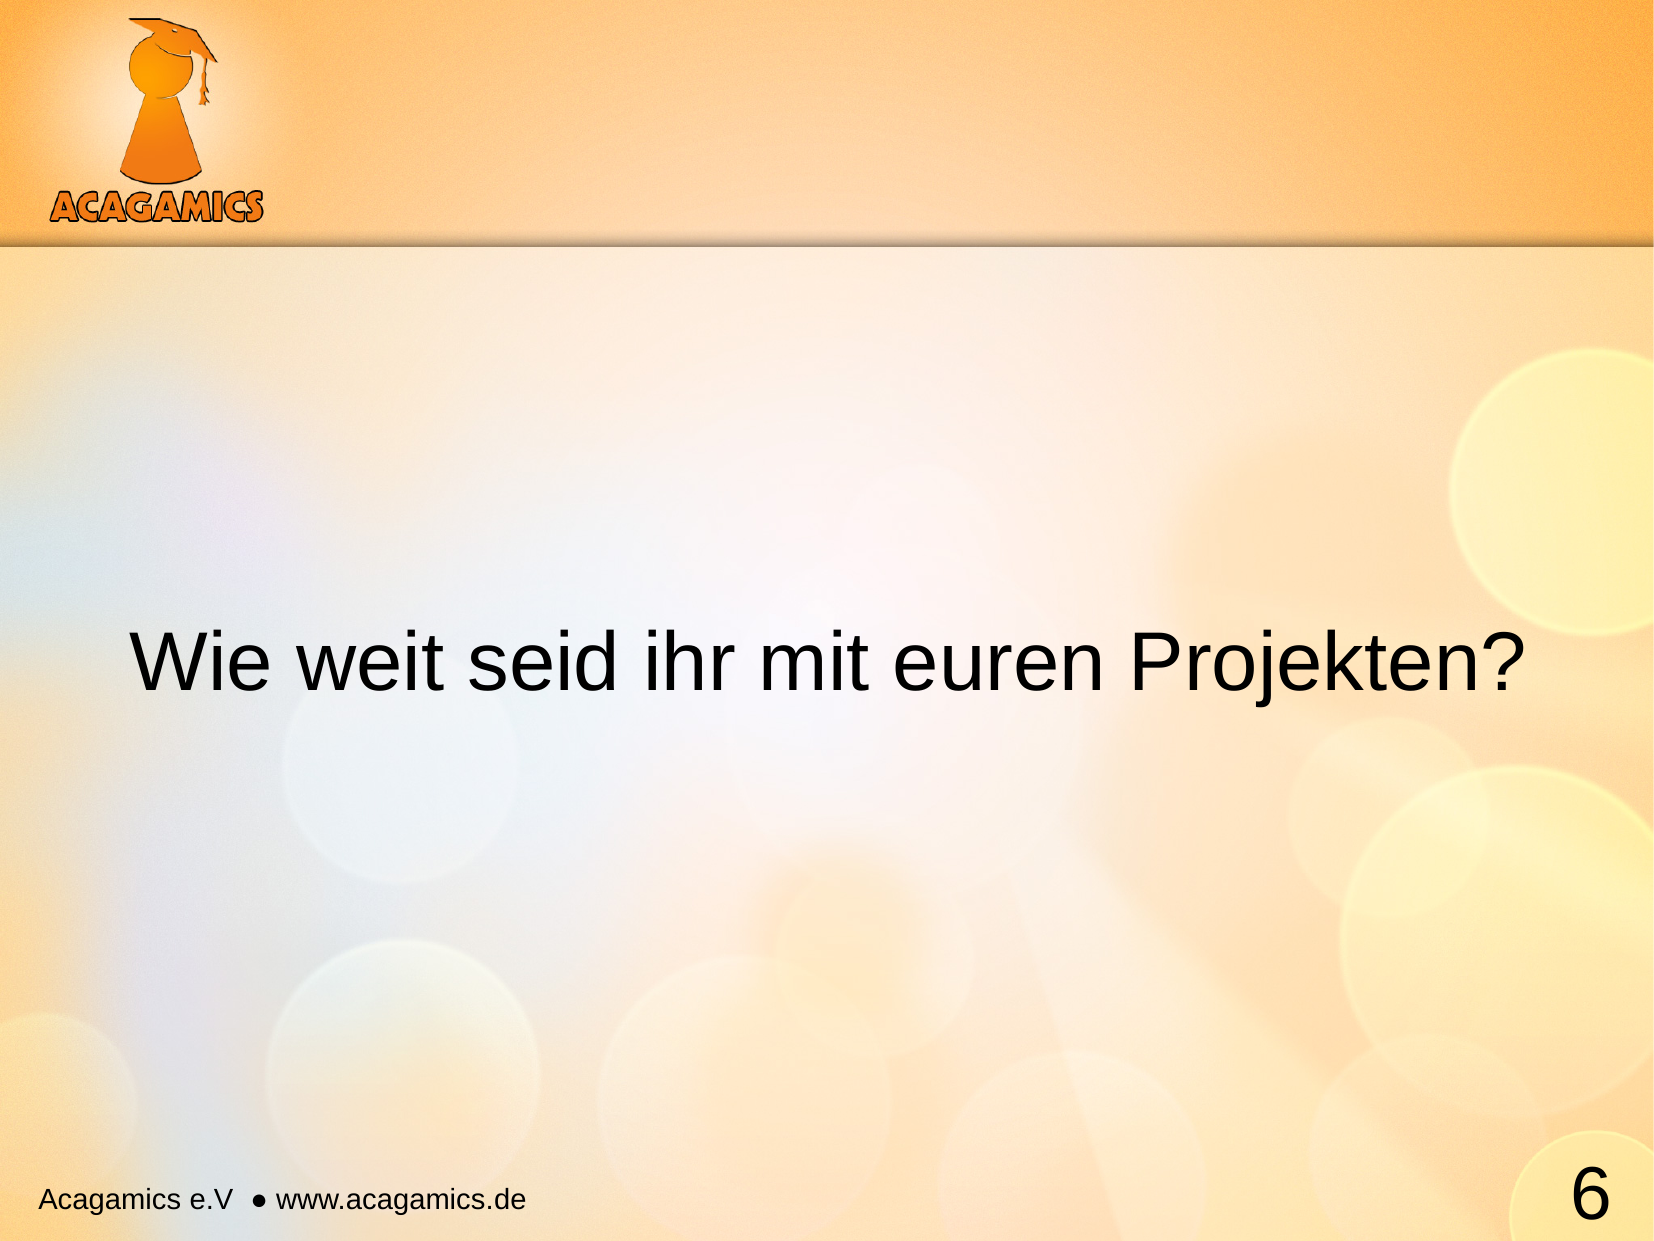

#
Wie weit seid ihr mit euren Projekten?
6